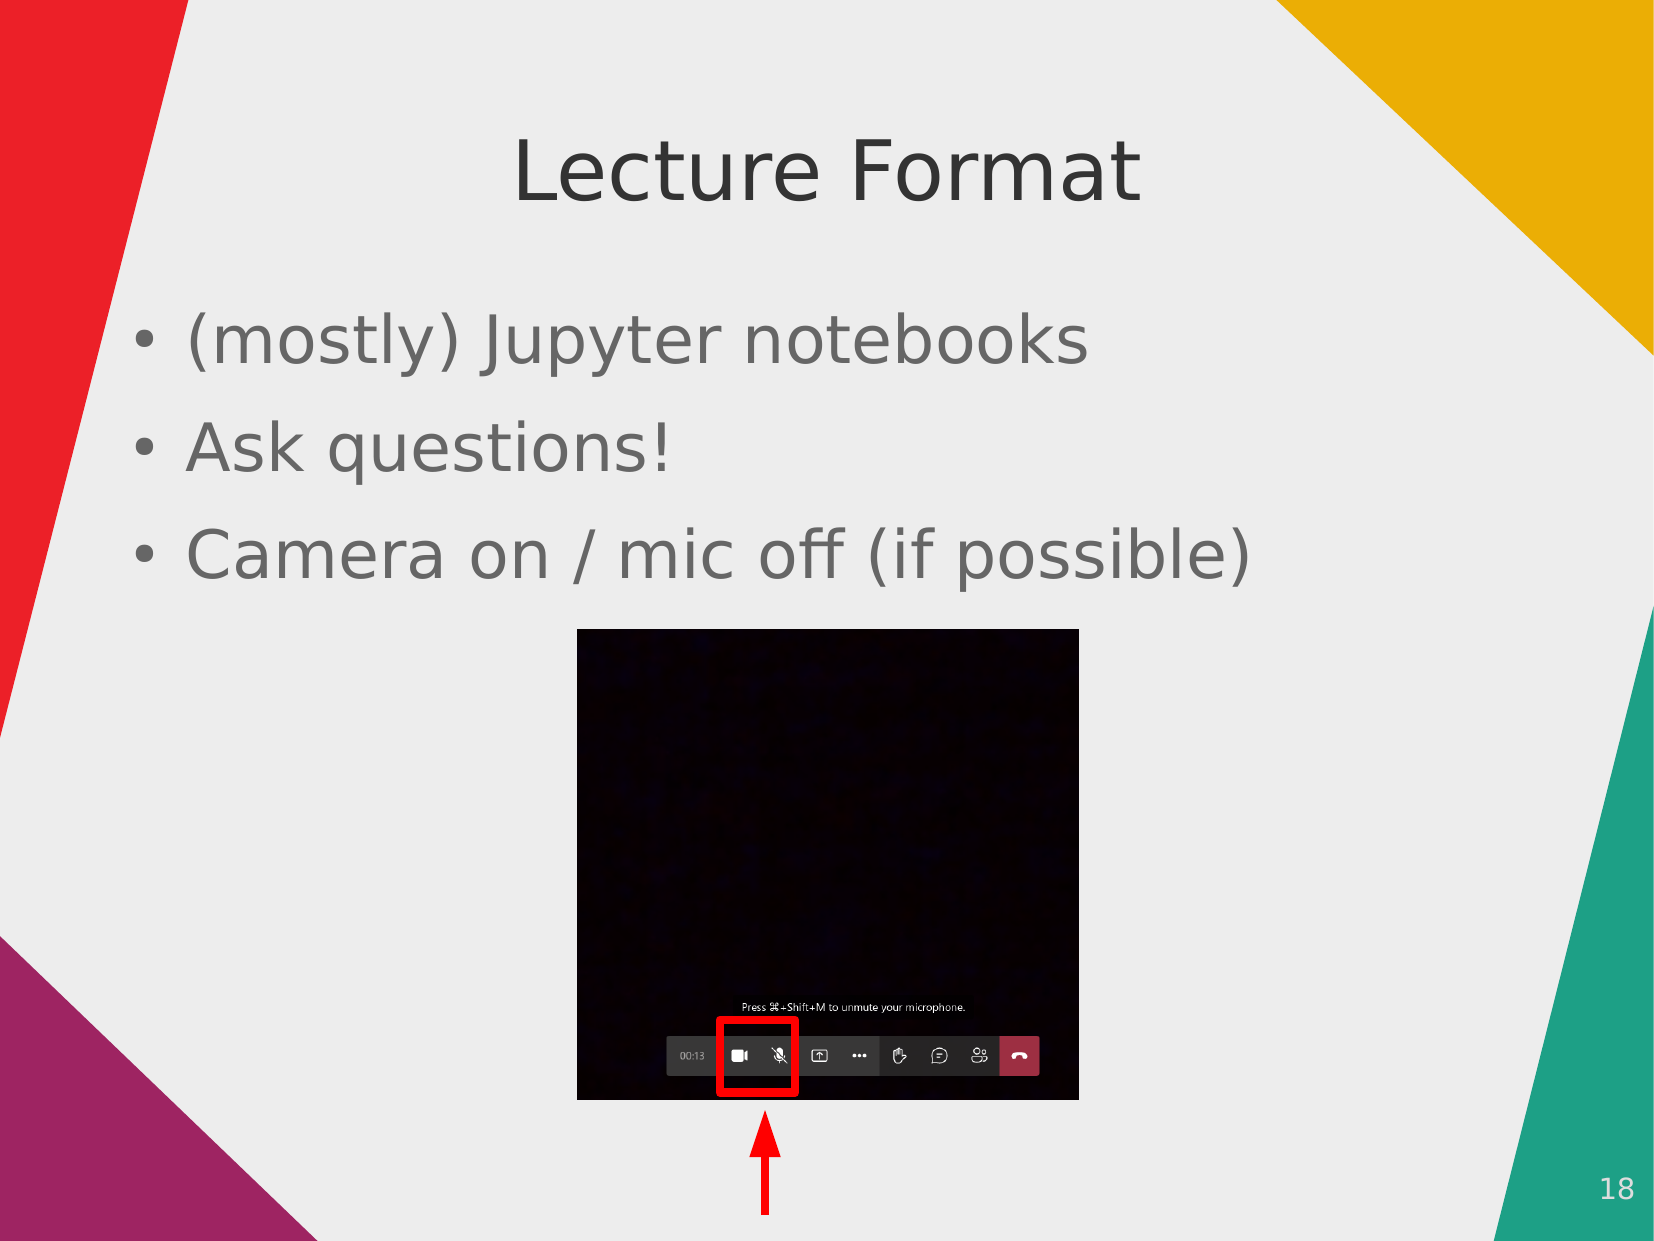

# Lecture Format
(mostly) Jupyter notebooks
Ask questions!
Camera on / mic off (if possible)
18